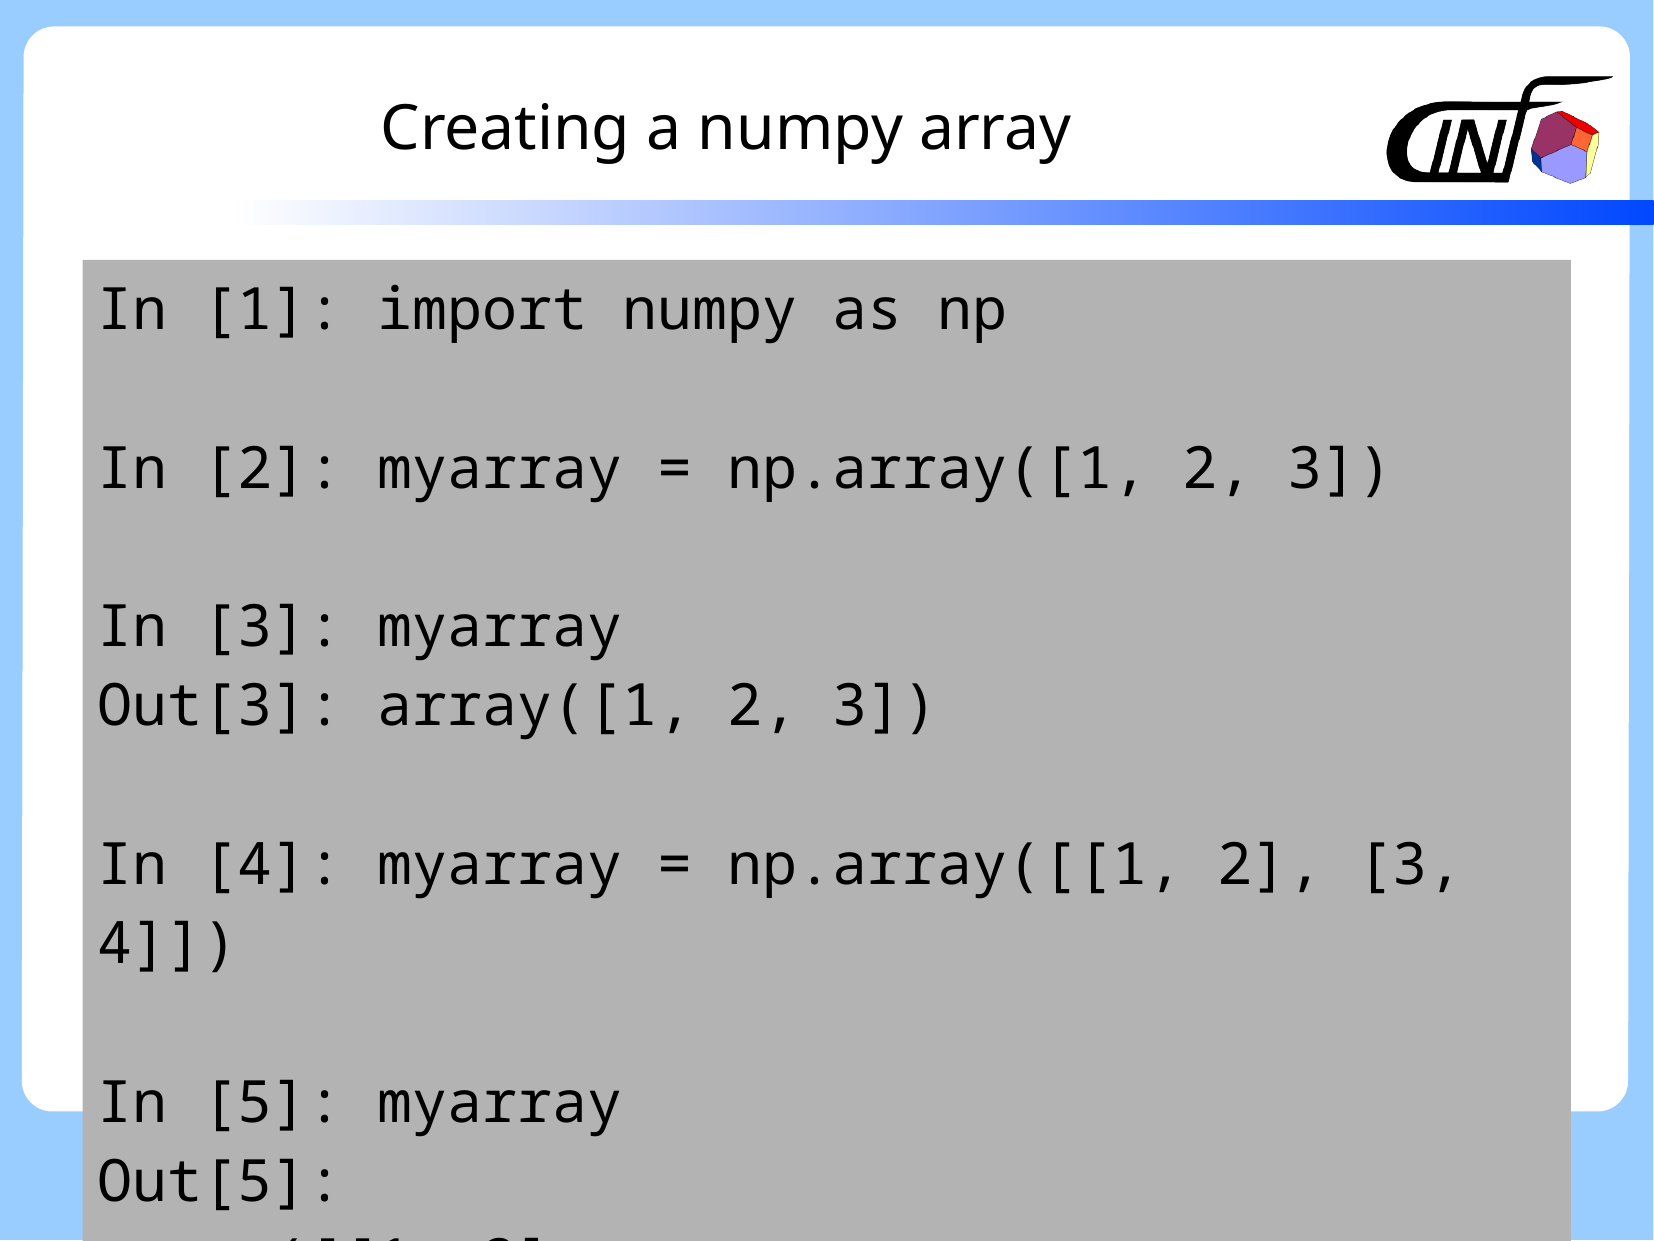

# Creating a numpy array
In [1]: import numpy as np
In [2]: myarray = np.array([1, 2, 3])
In [3]: myarray
Out[3]: array([1, 2, 3])
In [4]: myarray = np.array([[1, 2], [3, 4]])
In [5]: myarray
Out[5]:
array([[1, 2],
 [3, 4]])